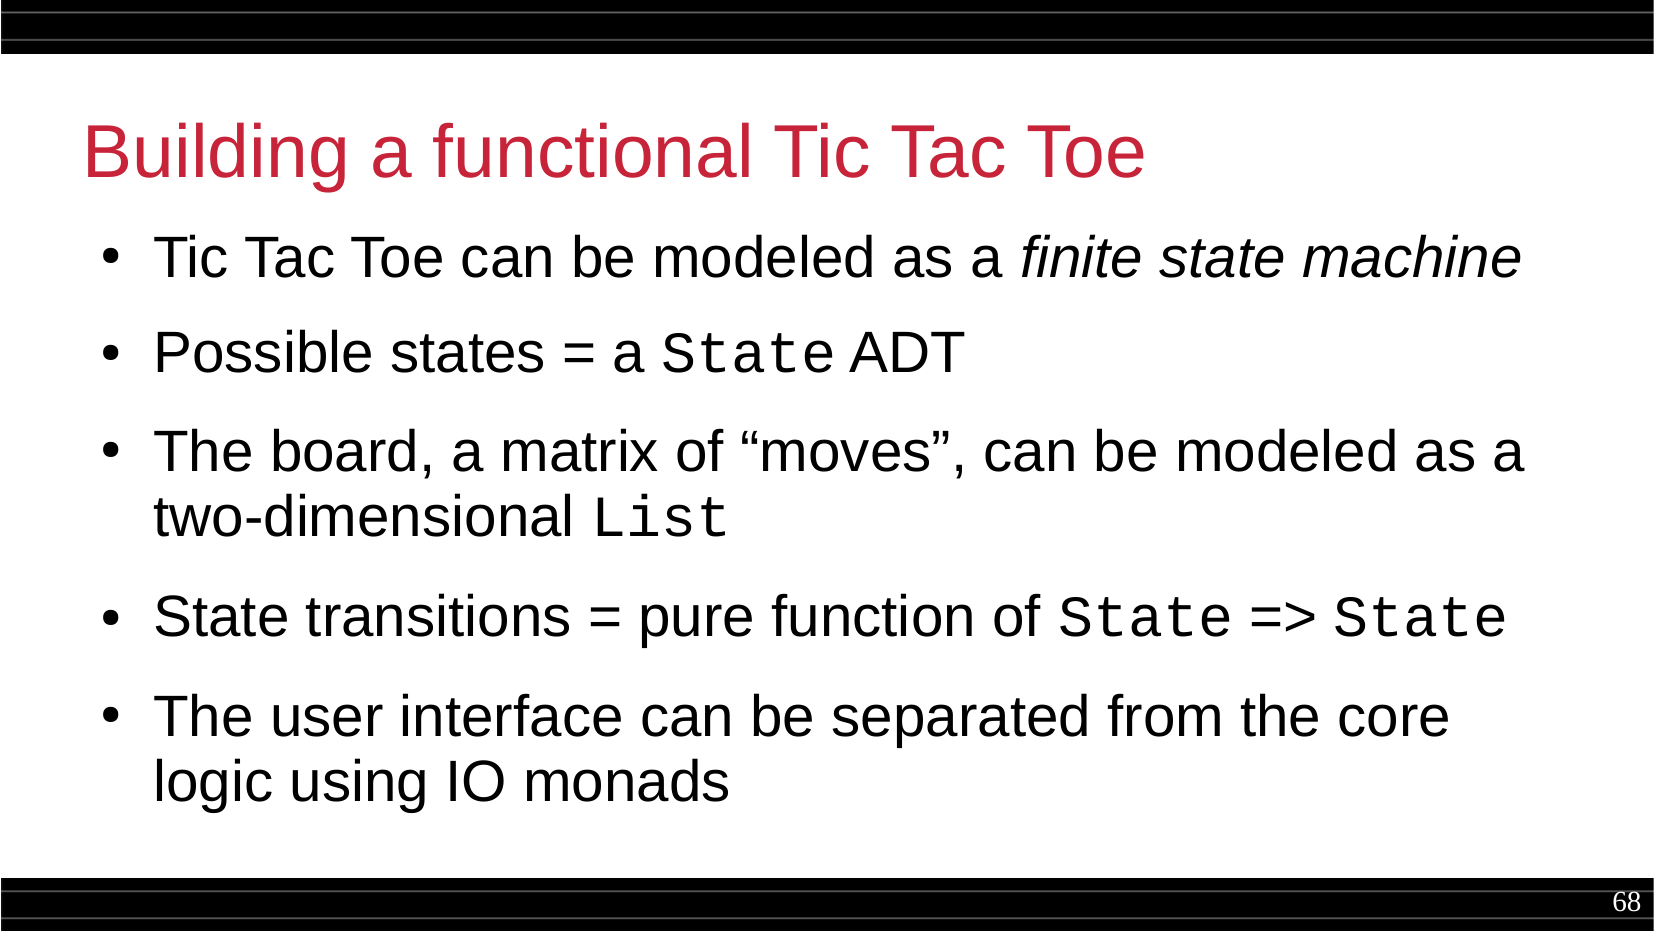

# Building a functional Tic Tac Toe
Tic Tac Toe can be modeled as a finite state machine
Possible states = a State ADT
The board, a matrix of “moves”, can be modeled as a two-dimensional List
State transitions = pure function of State => State
The user interface can be separated from the core logic using IO monads